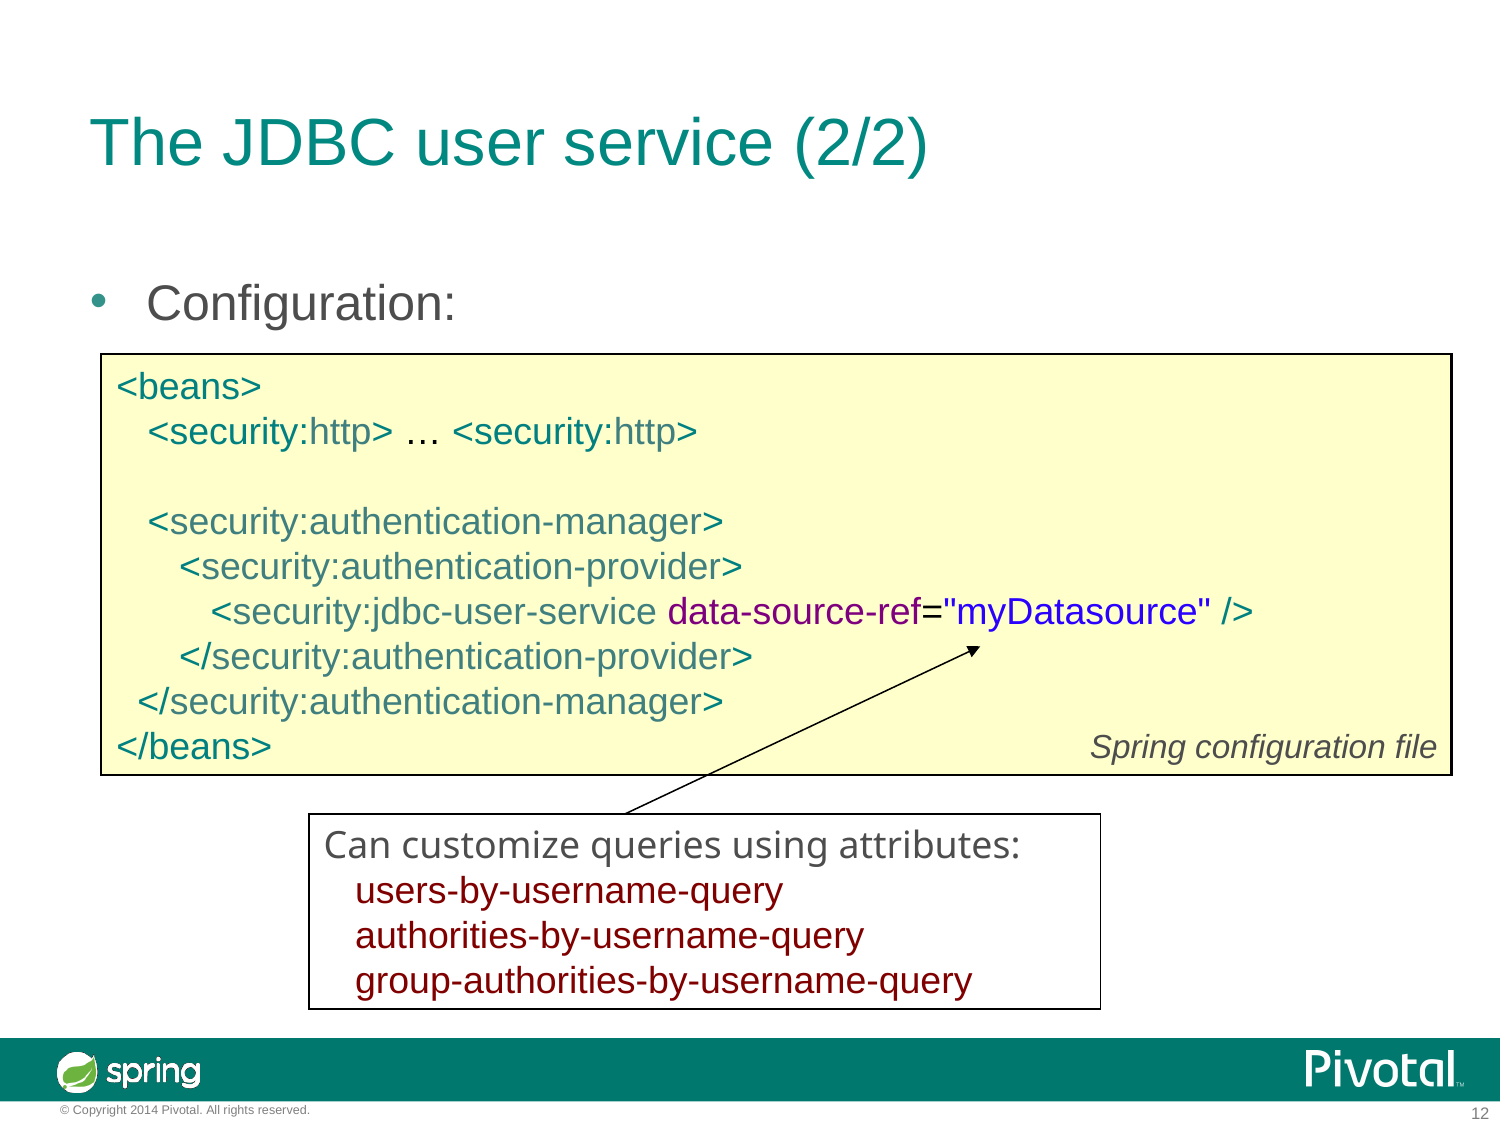

# The JDBC user service (2/2)
Configuration:
<beans>
 <security:http> … <security:http>
 <security:authentication-manager>
 <security:authentication-provider>
 <security:jdbc-user-service data-source-ref="myDatasource" />
 </security:authentication-provider>
 </security:authentication-manager>
</beans>
Spring configuration file
Can customize queries using attributes:
 users-by-username-query
 authorities-by-username-query
 group-authorities-by-username-query